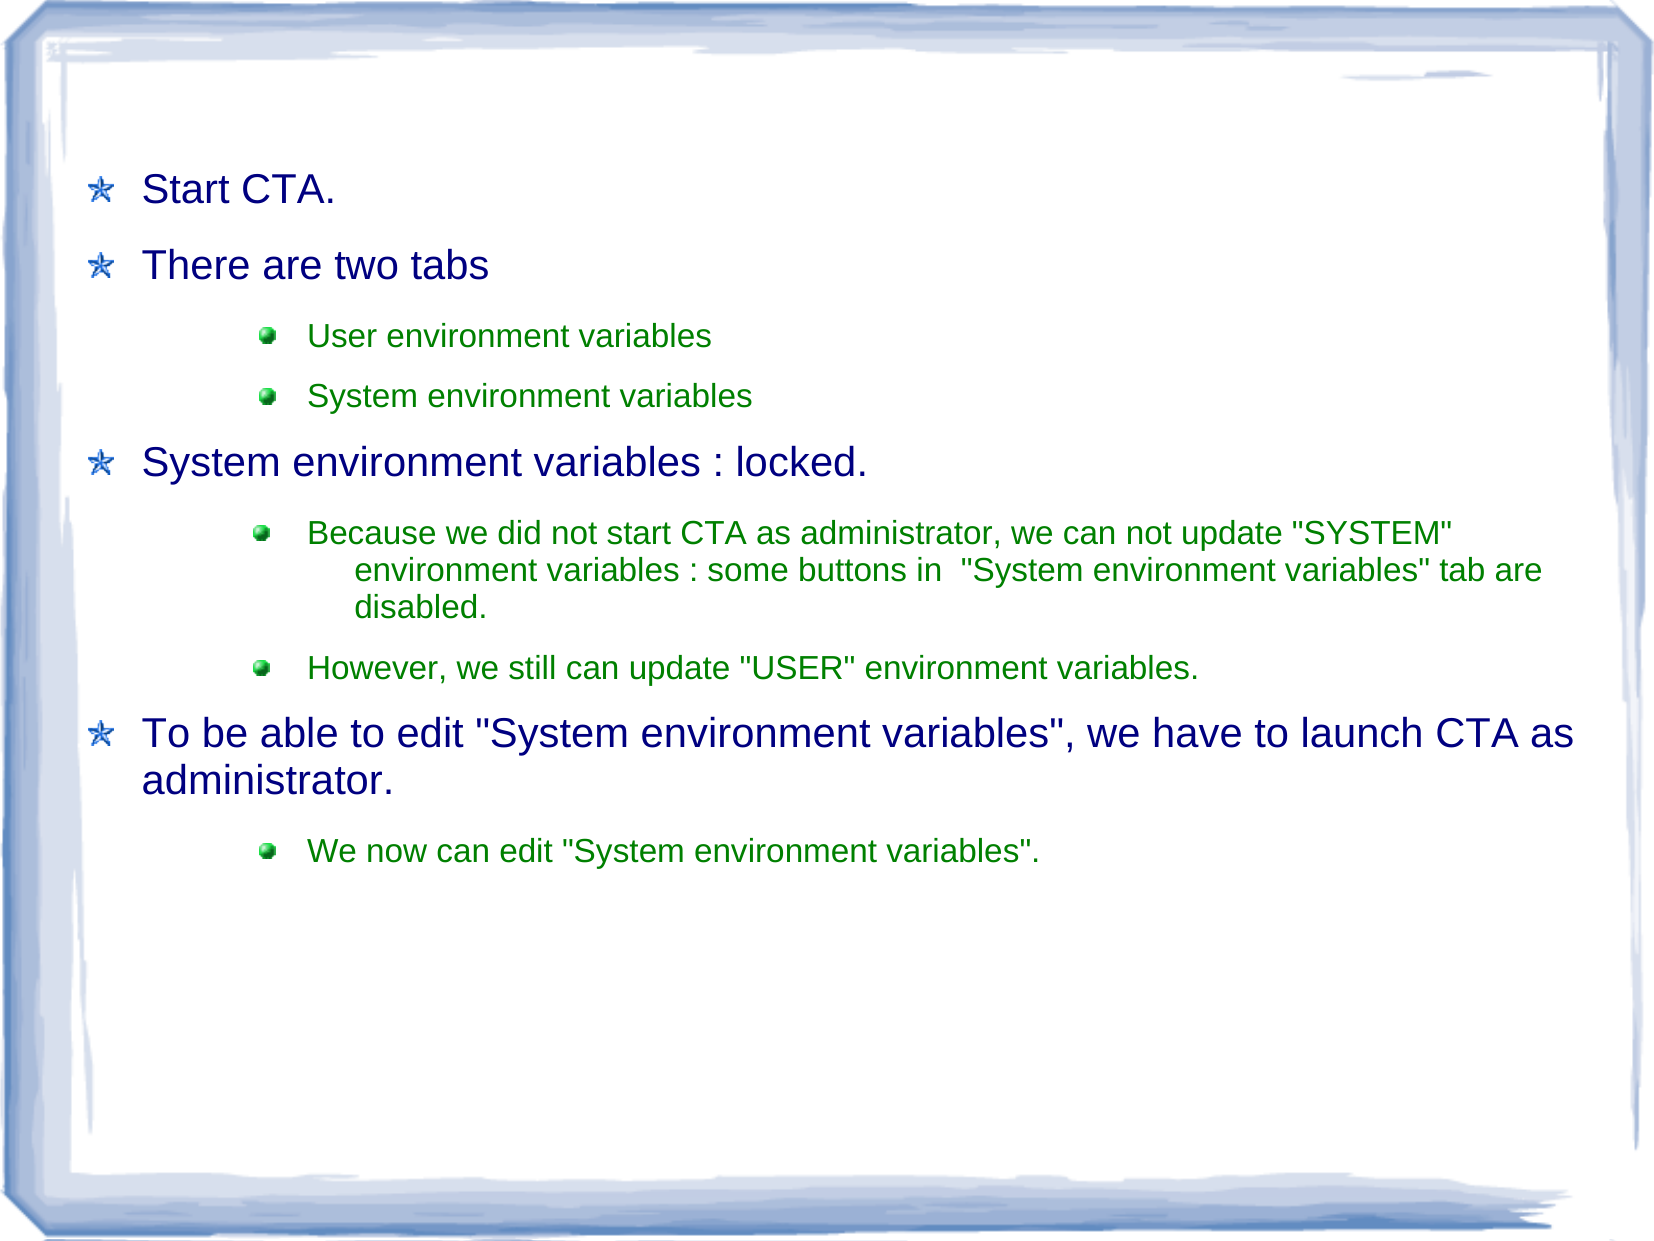

# Start CTA.
There are two tabs
User environment variables
System environment variables
System environment variables : locked.
Because we did not start CTA as administrator, we can not update "SYSTEM" environment variables : some buttons in "System environment variables" tab are disabled.
However, we still can update "USER" environment variables.
To be able to edit "System environment variables", we have to launch CTA as administrator.
We now can edit "System environment variables".